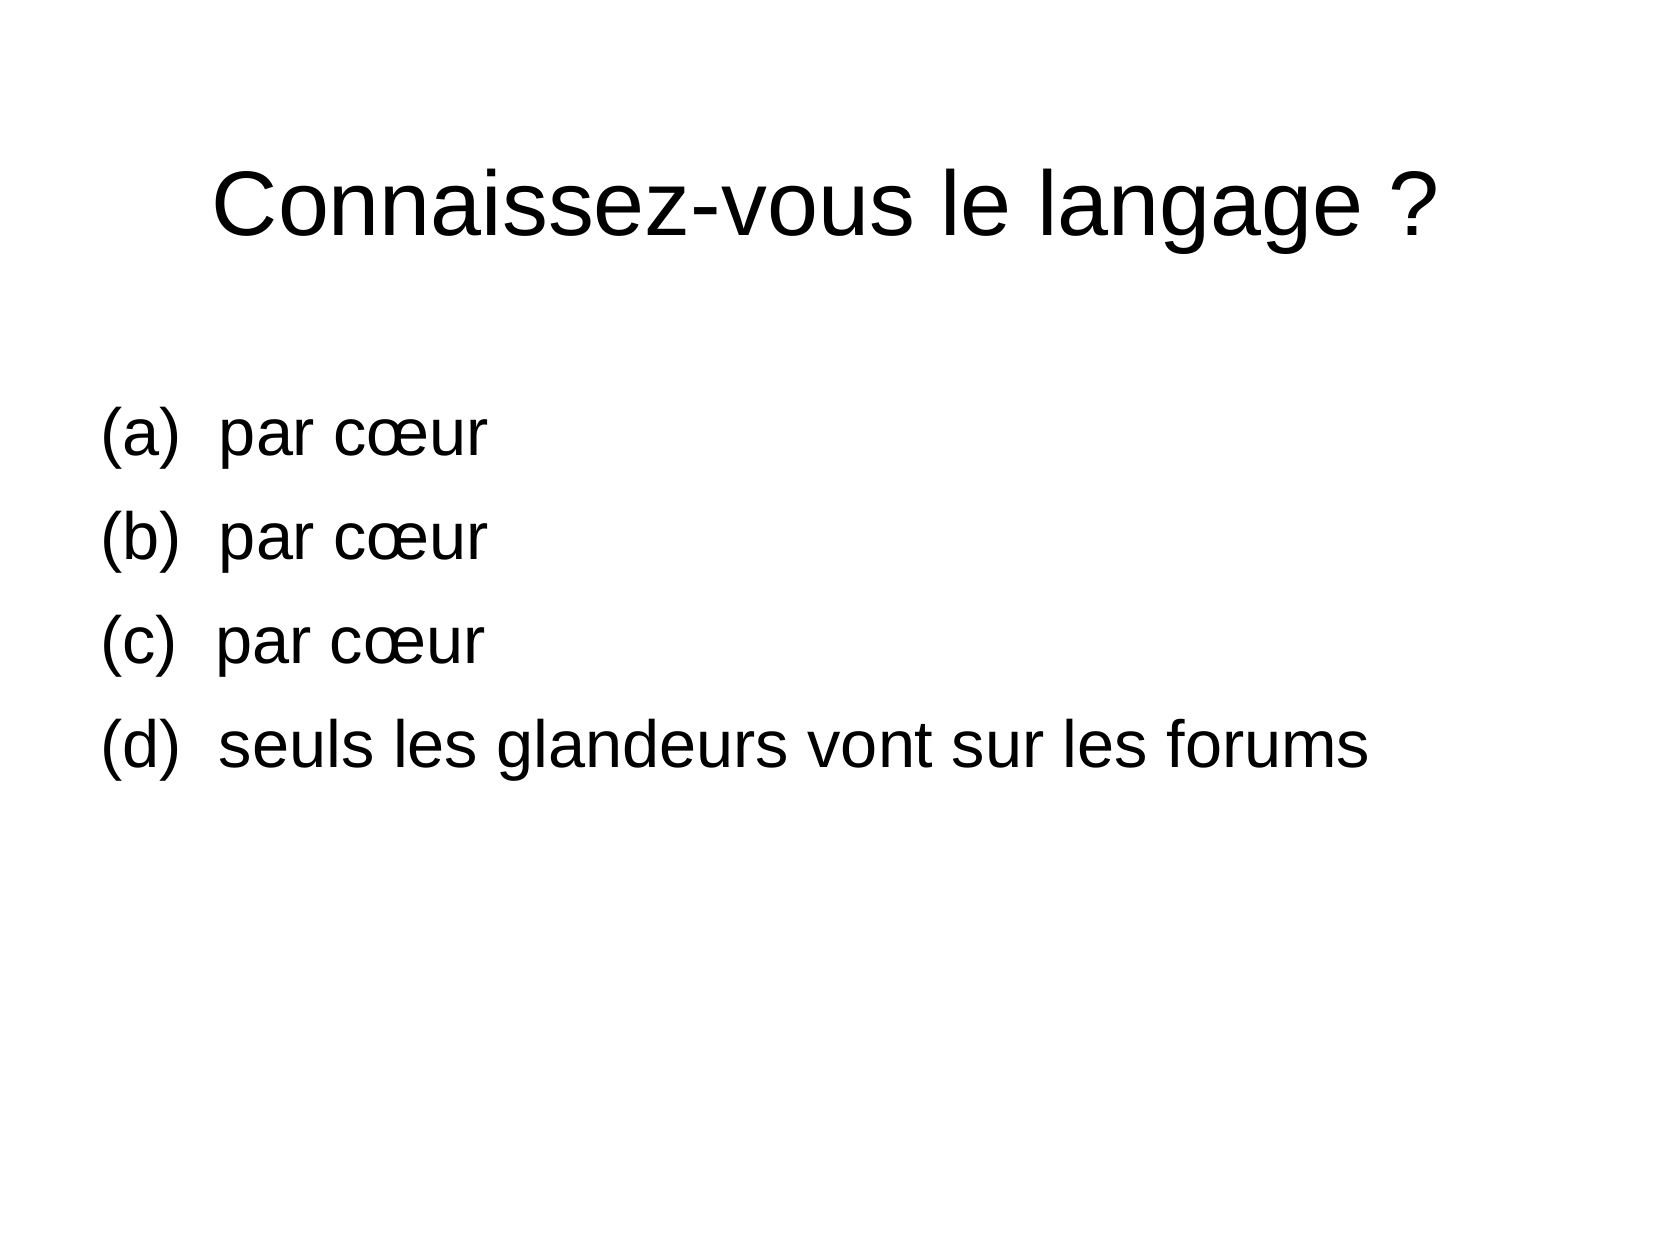

# Connaissez-vous le langage ?
 par cœur
 par cœur
 par cœur
 seuls les glandeurs vont sur les forums